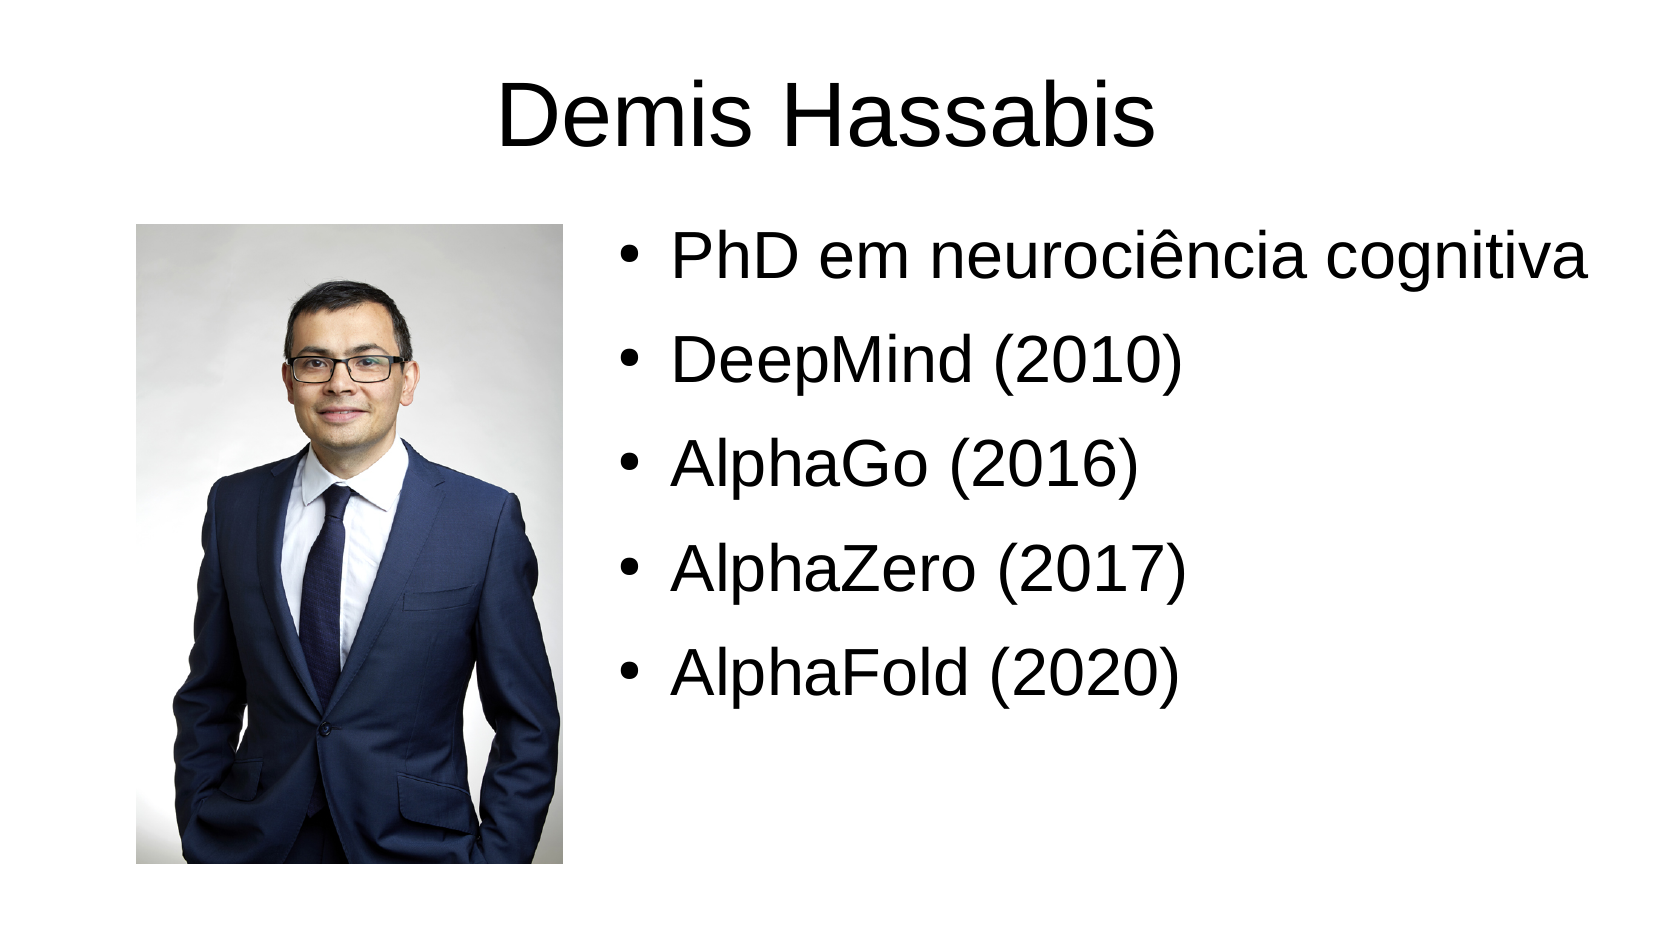

# Demis Hassabis
PhD em neurociência cognitiva
DeepMind (2010)
AlphaGo (2016)
AlphaZero (2017)
AlphaFold (2020)